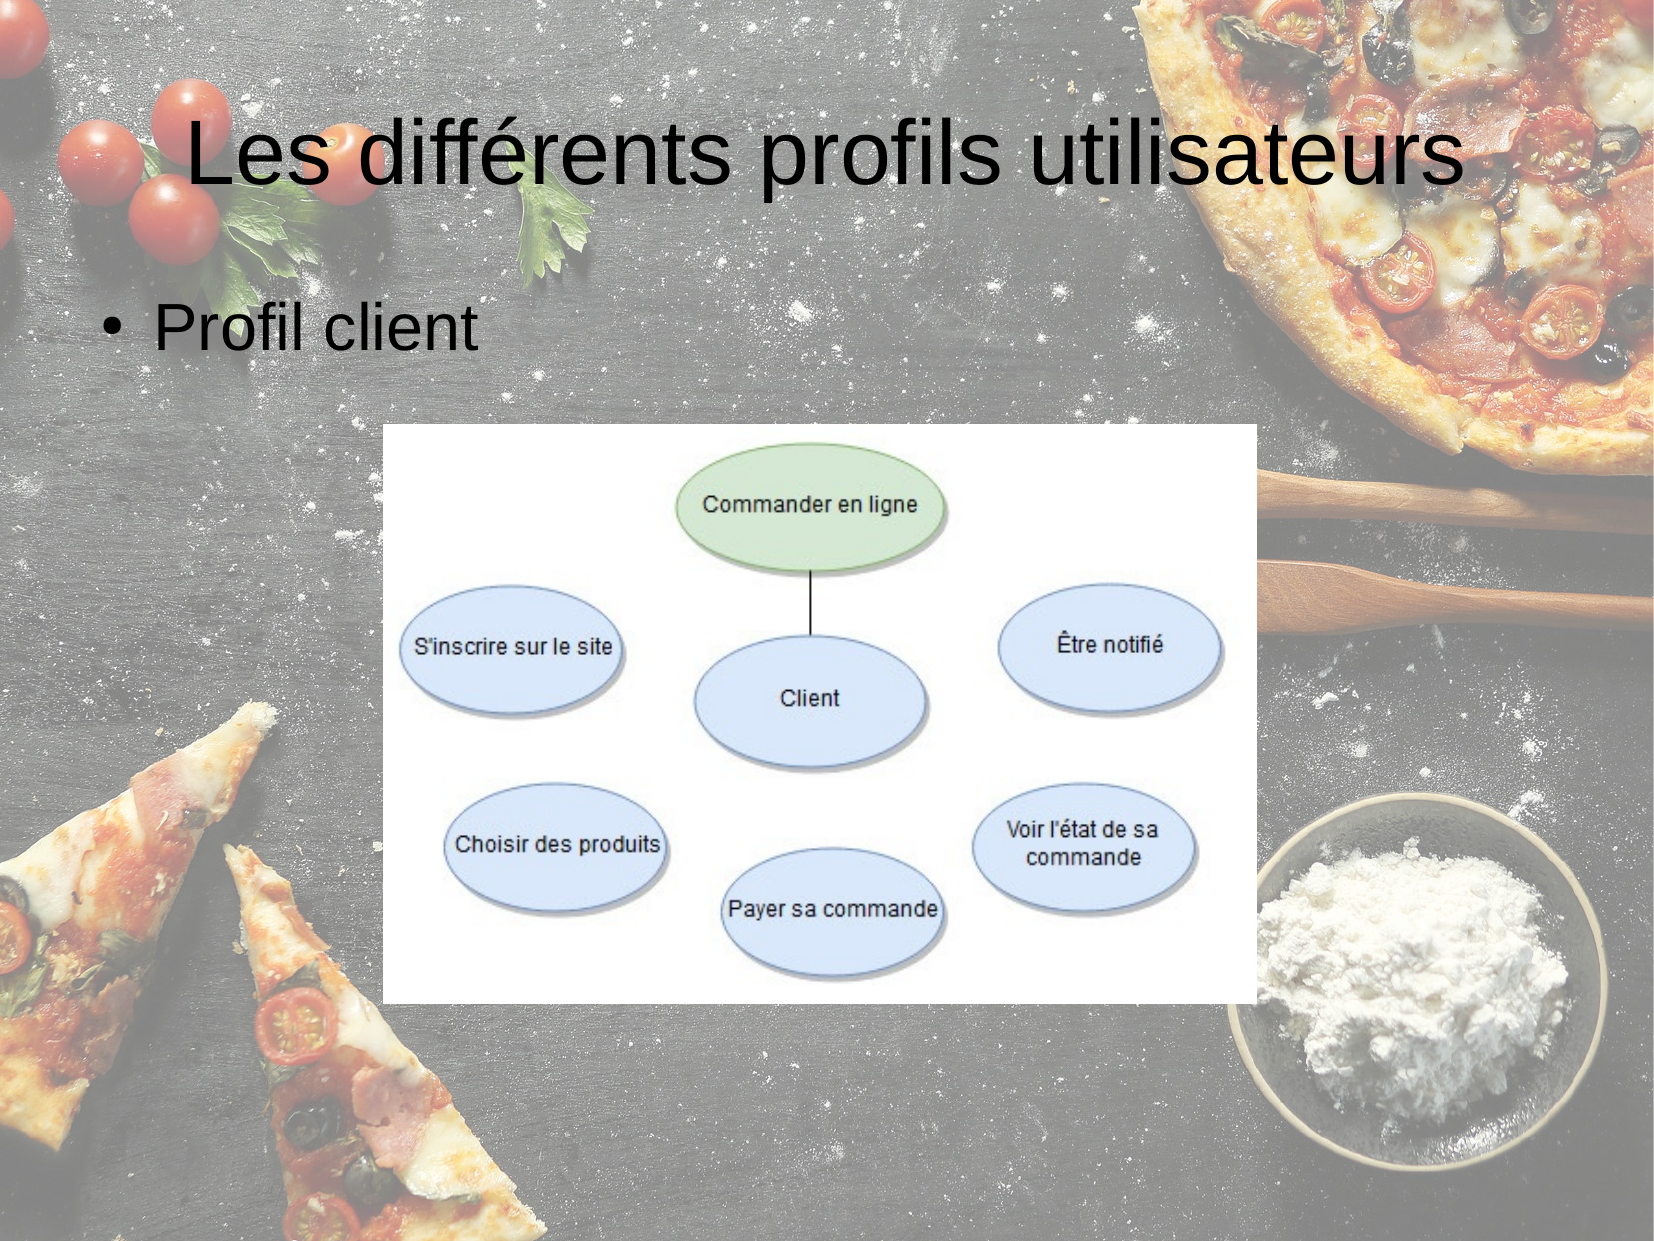

# Les différents profils utilisateurs
Profil client